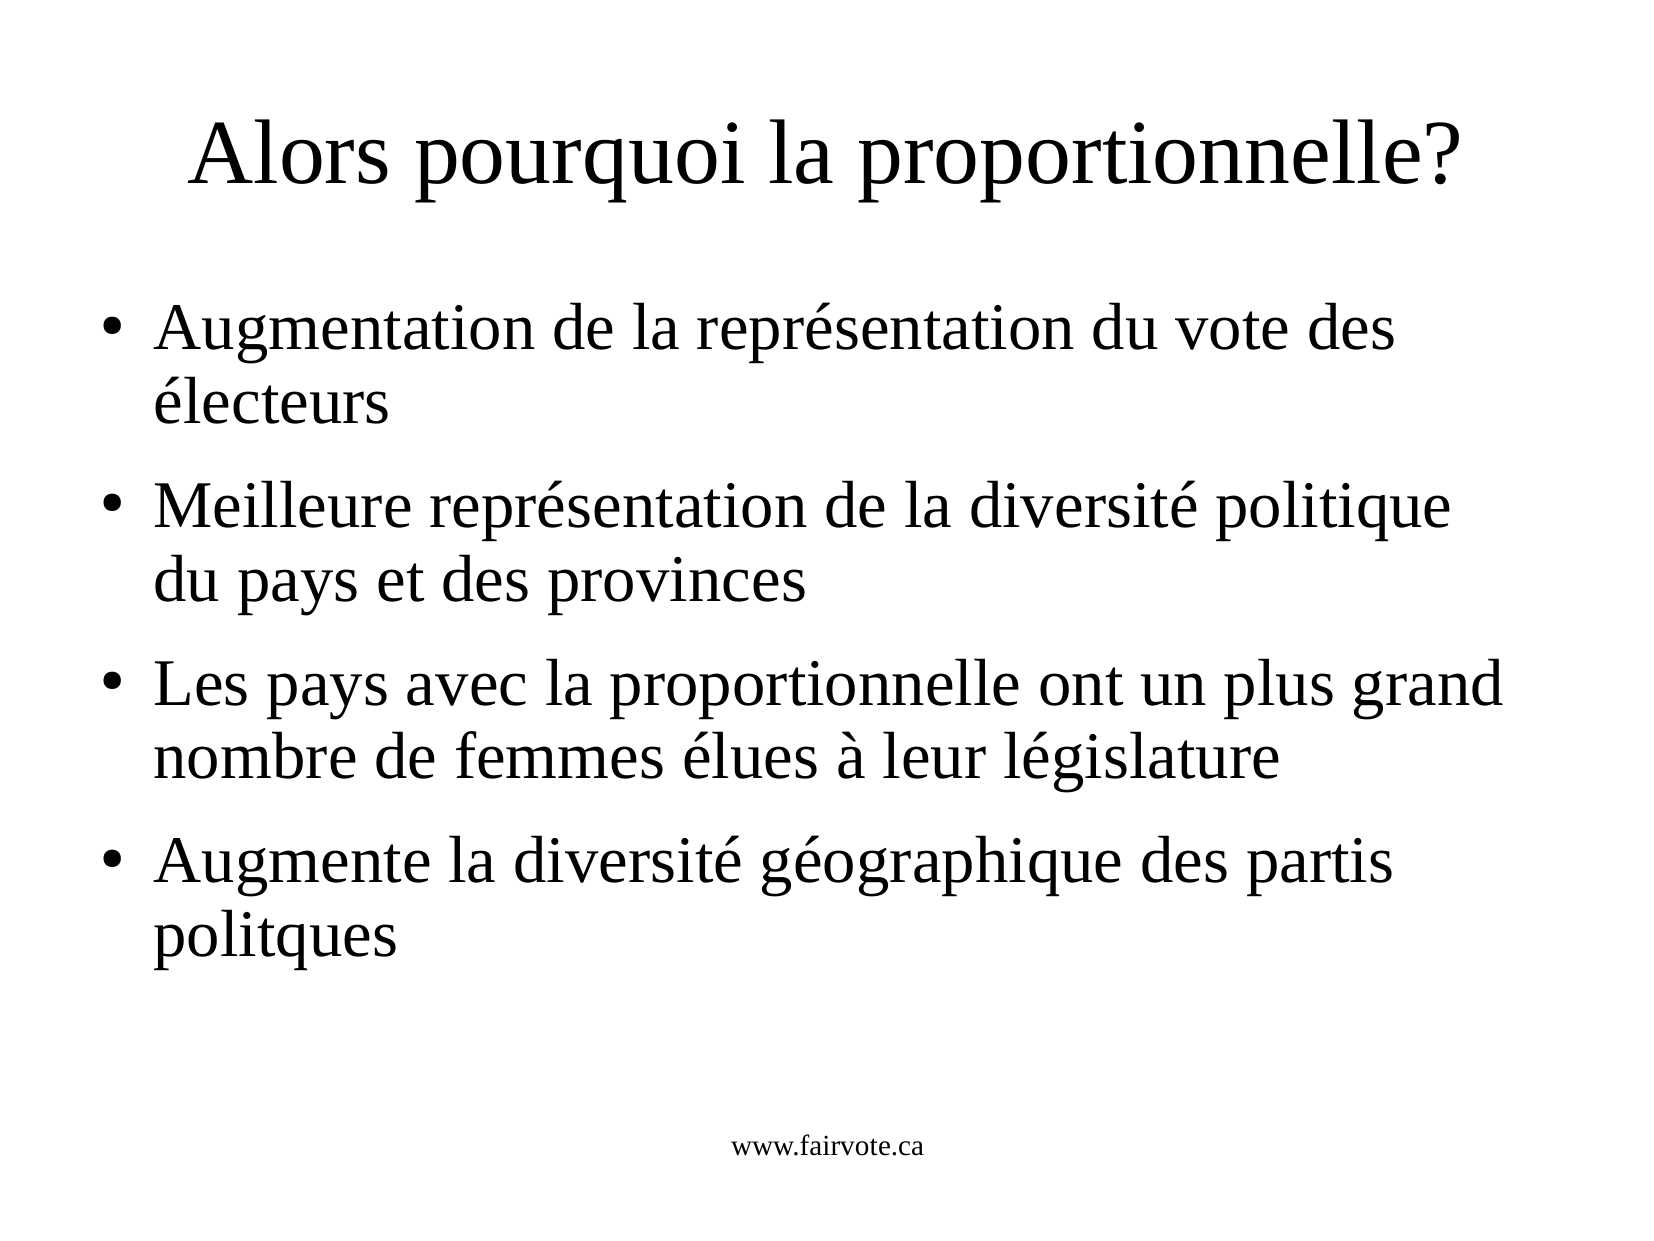

# Alors pourquoi la proportionnelle?
Augmentation de la représentation du vote des électeurs
Meilleure représentation de la diversité politique du pays et des provinces
Les pays avec la proportionnelle ont un plus grand nombre de femmes élues à leur législature
Augmente la diversité géographique des partis politques
www.fairvote.ca